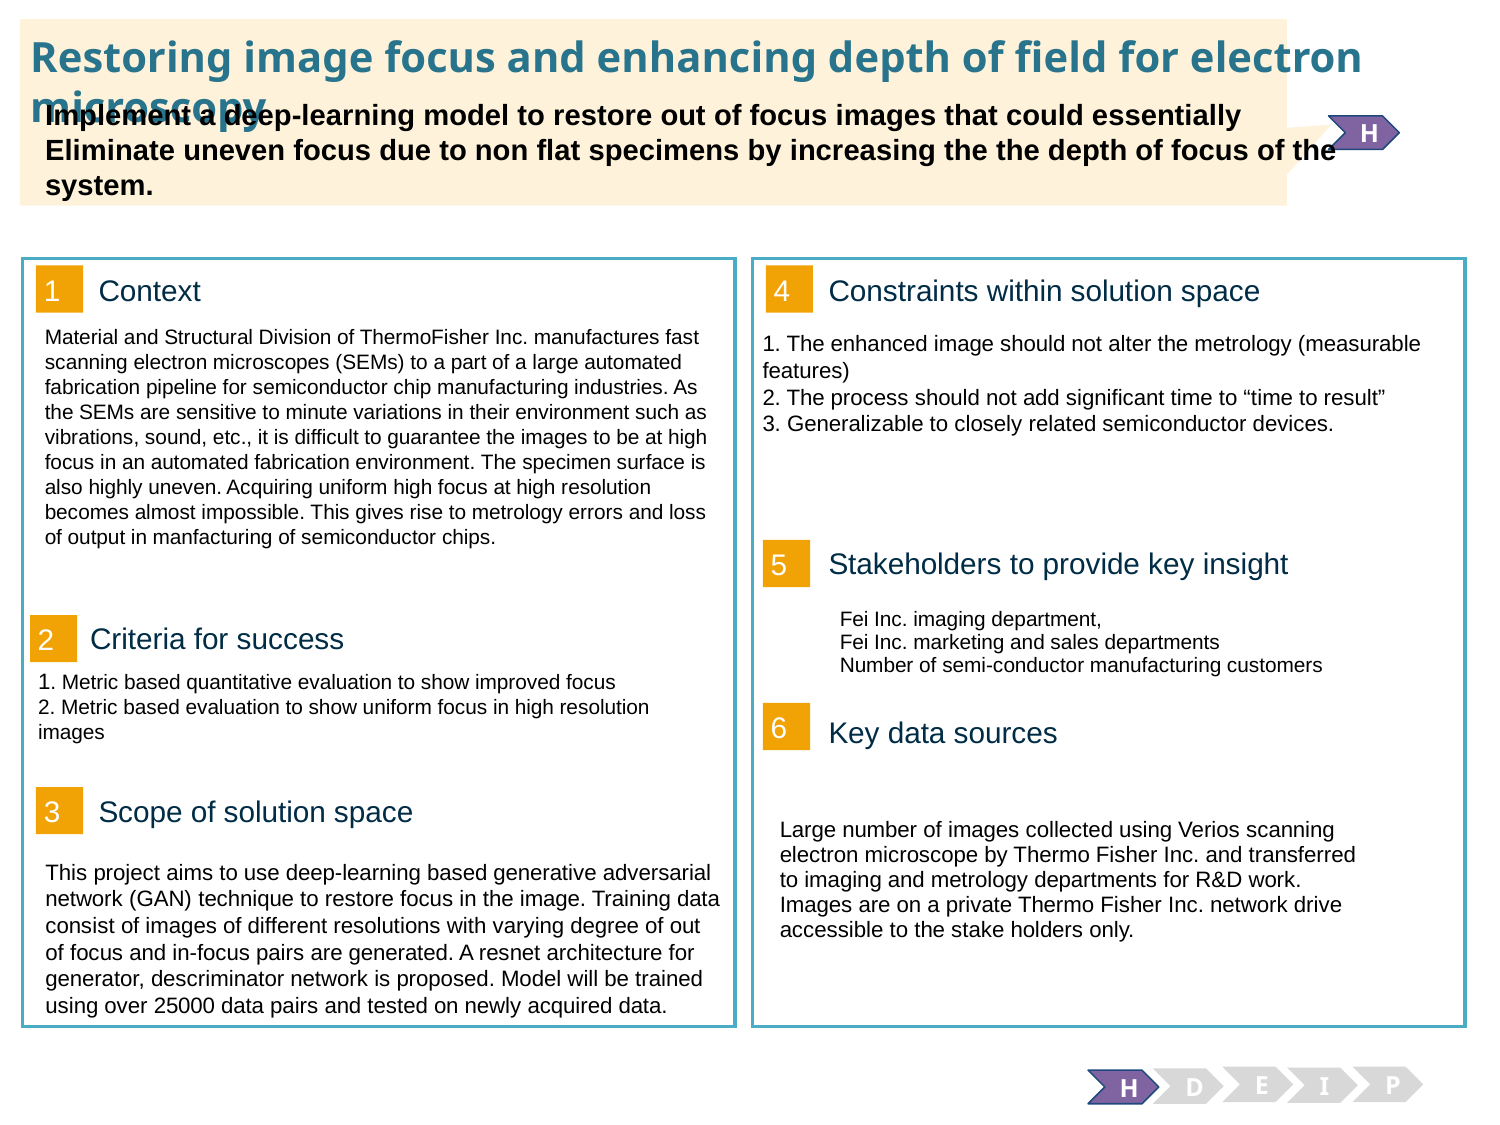

Restoring image focus and enhancing depth of field for electron microscopy
Implement a deep-learning model to restore out of focus images that could essentially
Eliminate uneven focus due to non flat specimens by increasing the the depth of focus of the system.
H
1
4
Context
Constraints within solution space
Material and Structural Division of ThermoFisher Inc. manufactures fast scanning electron microscopes (SEMs) to a part of a large automated fabrication pipeline for semiconductor chip manufacturing industries. As the SEMs are sensitive to minute variations in their environment such as vibrations, sound, etc., it is difficult to guarantee the images to be at high focus in an automated fabrication environment. The specimen surface is also highly uneven. Acquiring uniform high focus at high resolution becomes almost impossible. This gives rise to metrology errors and loss of output in manfacturing of semiconductor chips.
1. The enhanced image should not alter the metrology (measurable features)
2. The process should not add significant time to “time to result”
3. Generalizable to closely related semiconductor devices.
5
Stakeholders to provide key insight
Fei Inc. imaging department,
Fei Inc. marketing and sales departments
Number of semi-conductor manufacturing customers
2
Criteria for success
1. Metric based quantitative evaluation to show improved focus
2. Metric based evaluation to show uniform focus in high resolution images
6
Key data sources
3
Scope of solution space
Large number of images collected using Verios scanning
electron microscope by Thermo Fisher Inc. and transferred
to imaging and metrology departments for R&D work.
Images are on a private Thermo Fisher Inc. network drive
accessible to the stake holders only.
This project aims to use deep-learning based generative adversarial network (GAN) technique to restore focus in the image. Training data consist of images of different resolutions with varying degree of out of focus and in-focus pairs are generated. A resnet architecture for generator, descriminator network is proposed. Model will be trained using over 25000 data pairs and tested on newly acquired data.
E
P
I
D
H